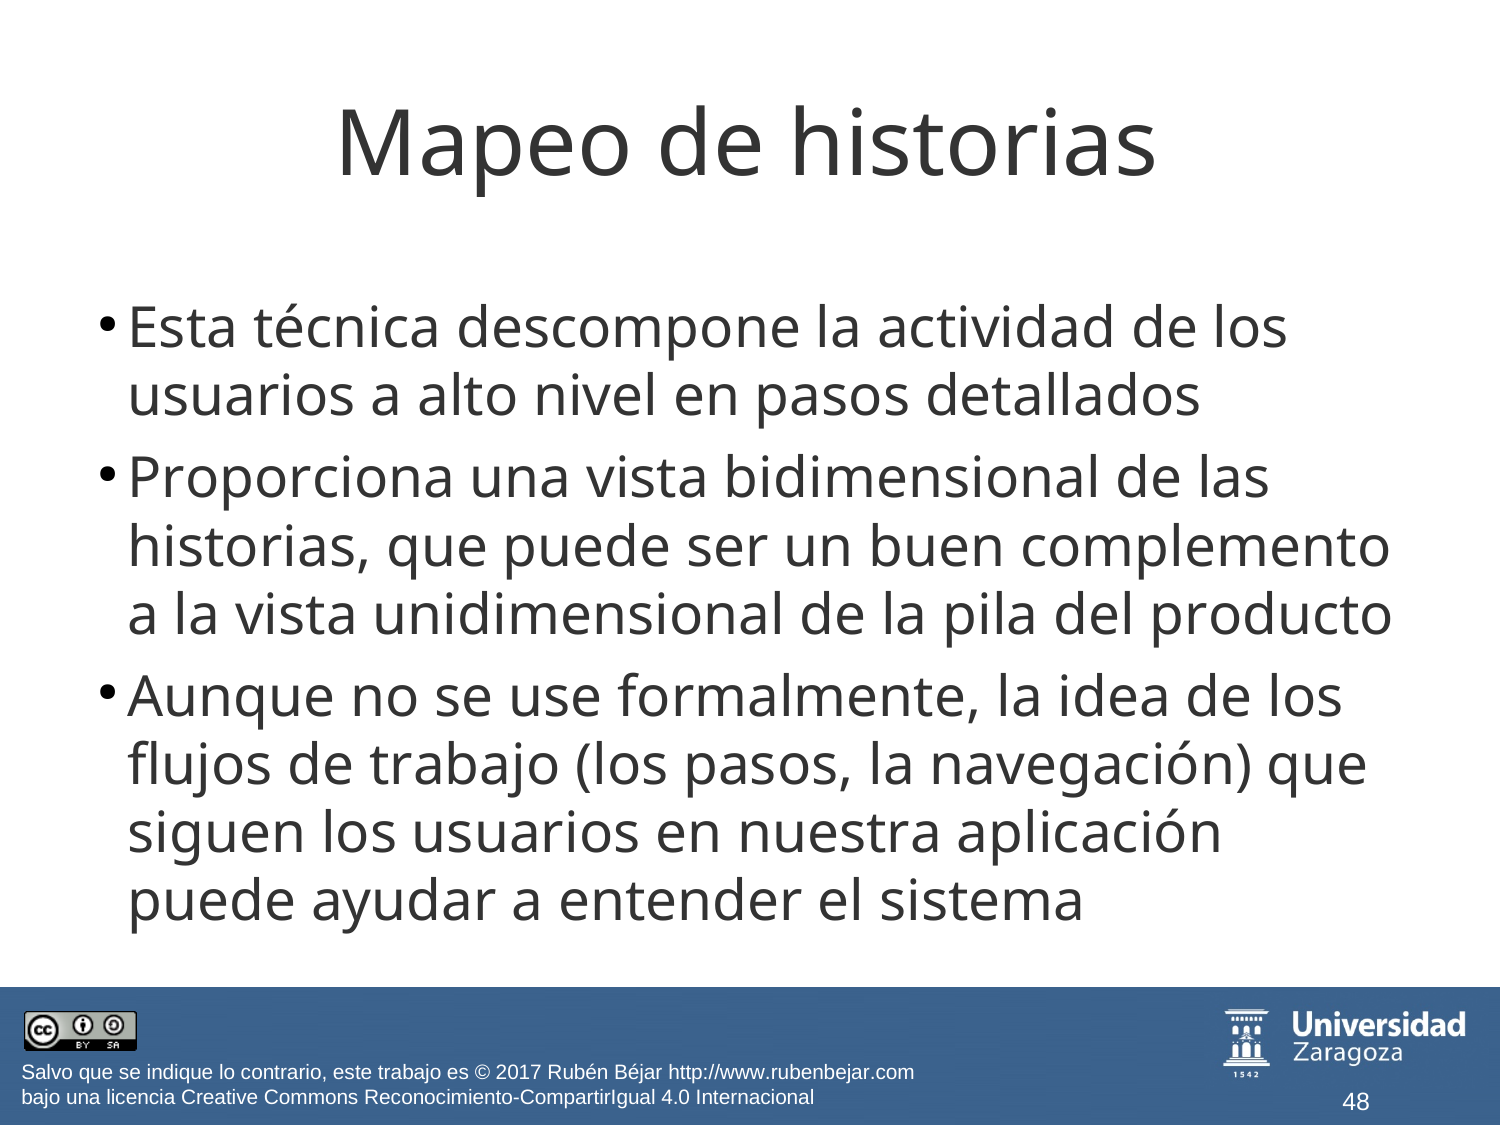

# Mapeo de historias
Esta técnica descompone la actividad de los usuarios a alto nivel en pasos detallados
Proporciona una vista bidimensional de las historias, que puede ser un buen complemento a la vista unidimensional de la pila del producto
Aunque no se use formalmente, la idea de los flujos de trabajo (los pasos, la navegación) que siguen los usuarios en nuestra aplicación puede ayudar a entender el sistema